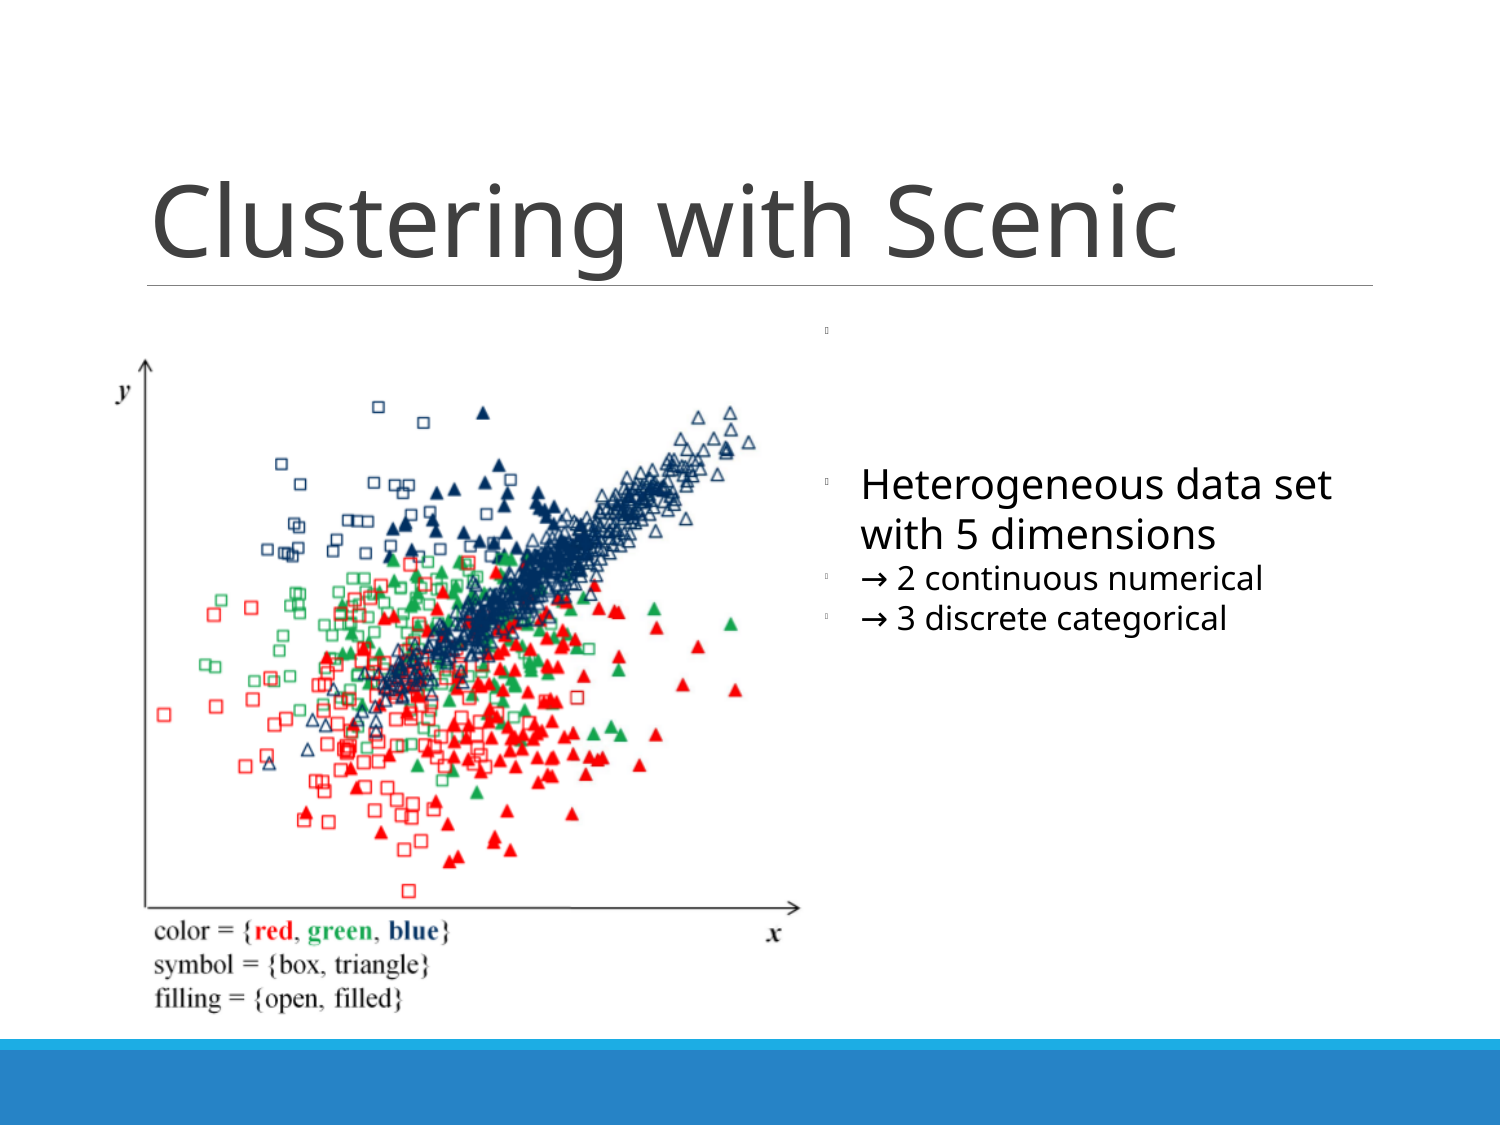

Clustering with Scenic
Heterogeneous data set with 5 dimensions
→ 2 continuous numerical
→ 3 discrete categorical